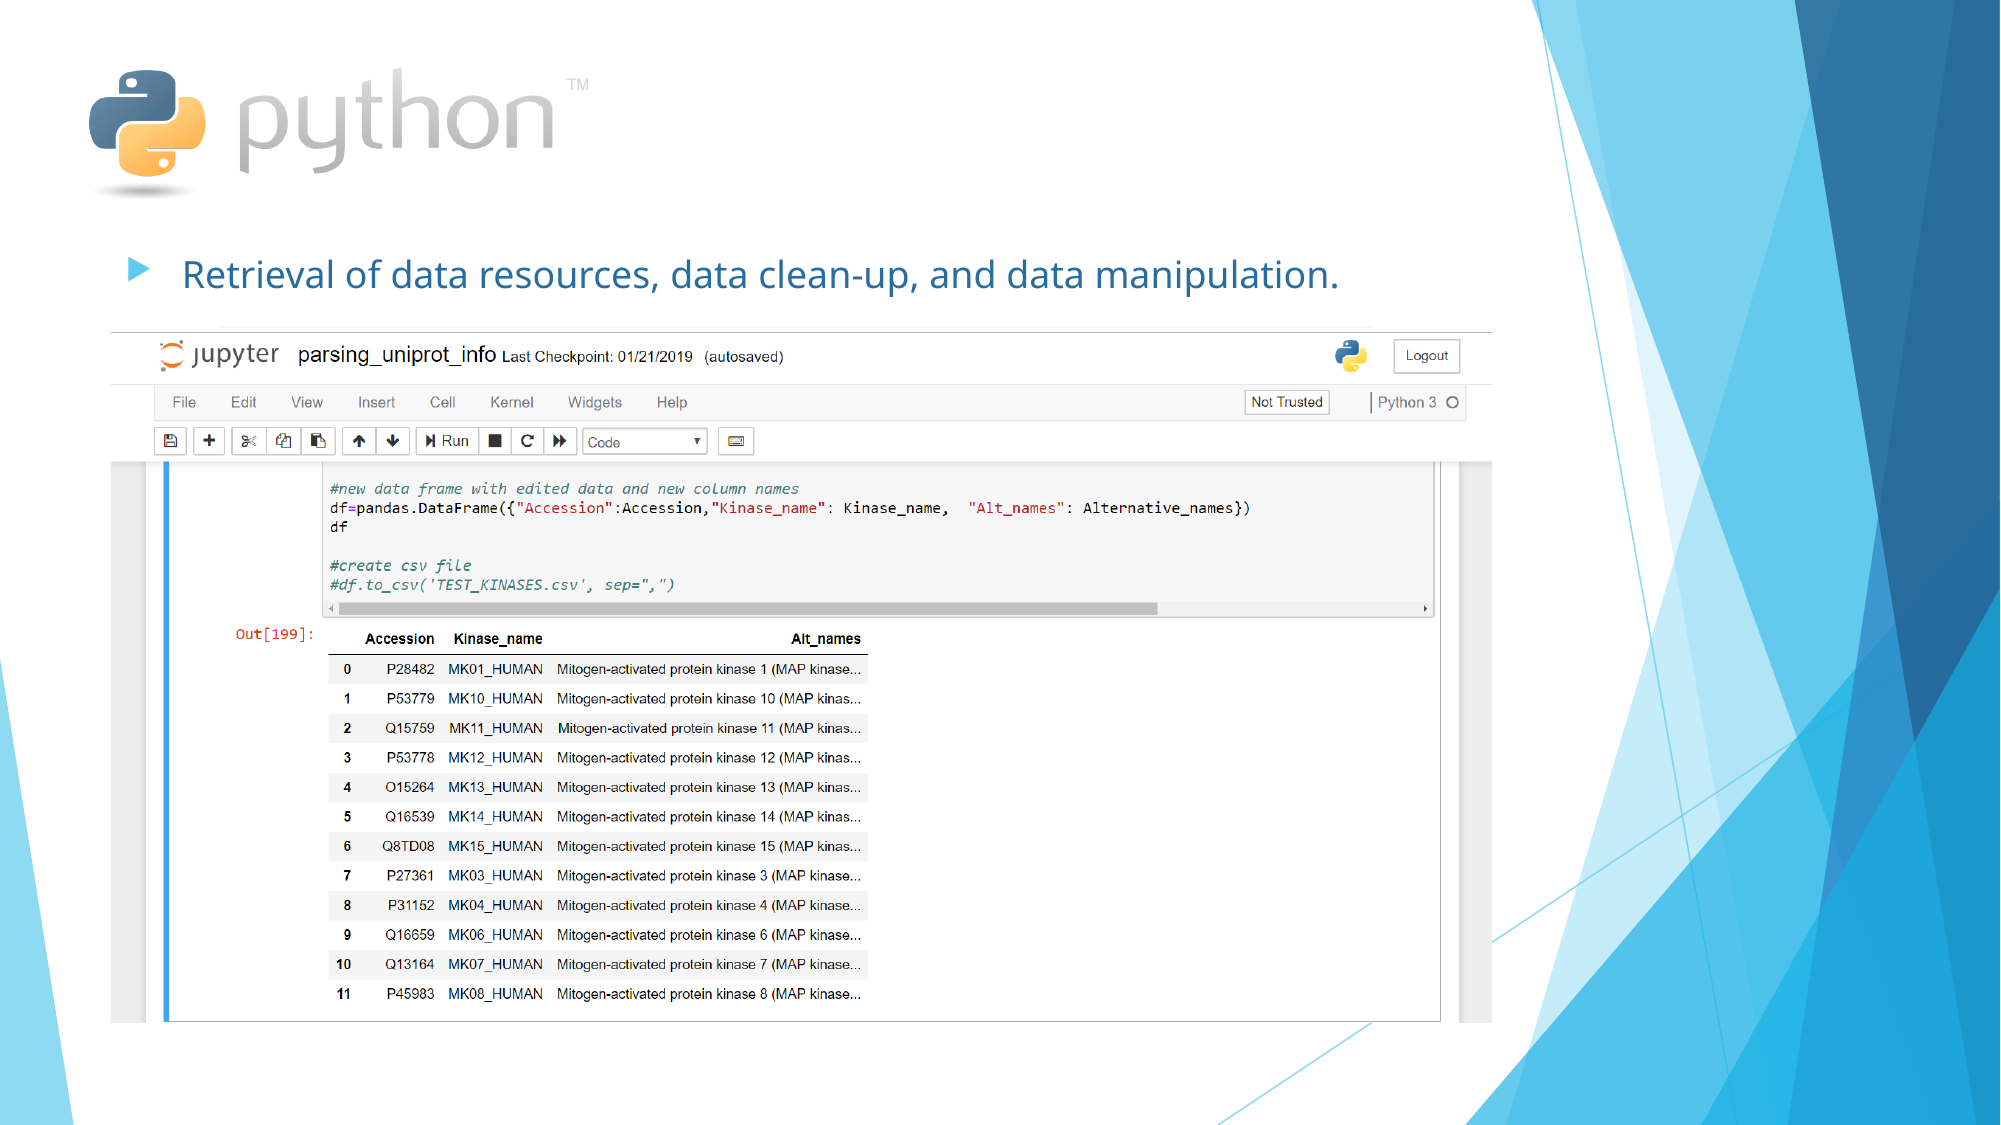

# Retrieval of data resources, data clean-up, and data manipulation.